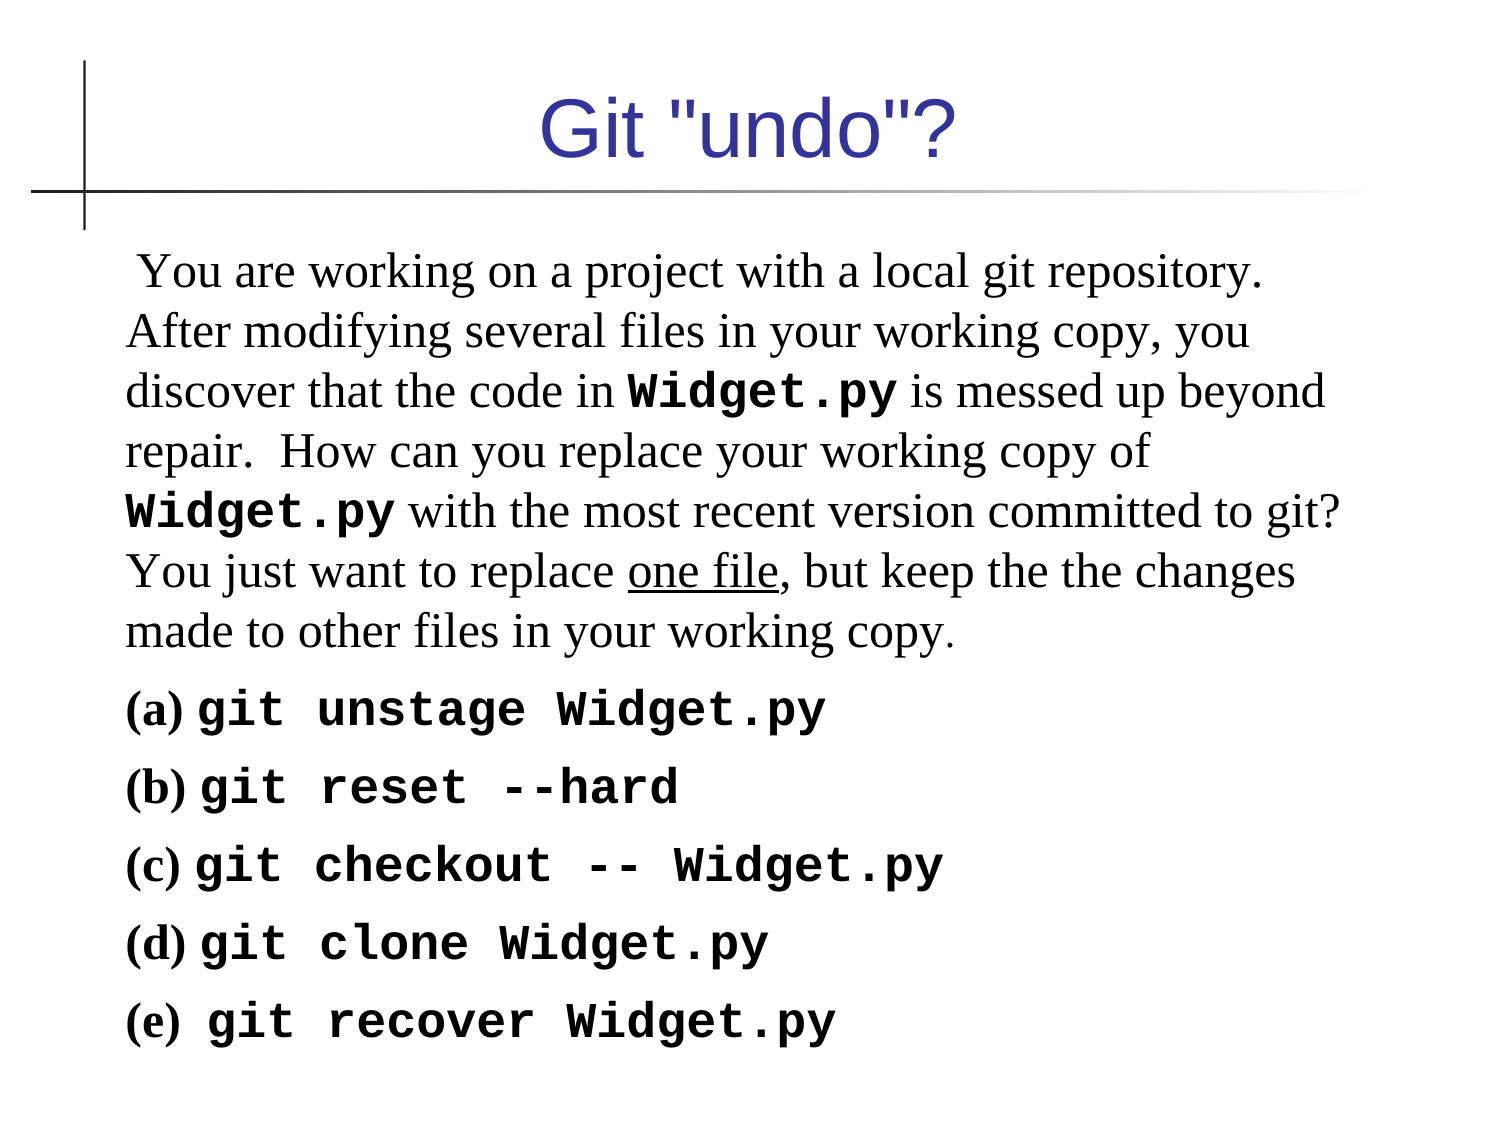

# Git "undo"?
 You are working on a project with a local git repository. After modifying several files in your working copy, you discover that the code in Widget.py is messed up beyond repair. How can you replace your working copy of Widget.py with the most recent version committed to git? You just want to replace one file, but keep the the changes made to other files in your working copy.
(a) git unstage Widget.py
(b) git reset --hard
(c) git checkout -- Widget.py
(d) git clone Widget.py
(e) git recover Widget.py